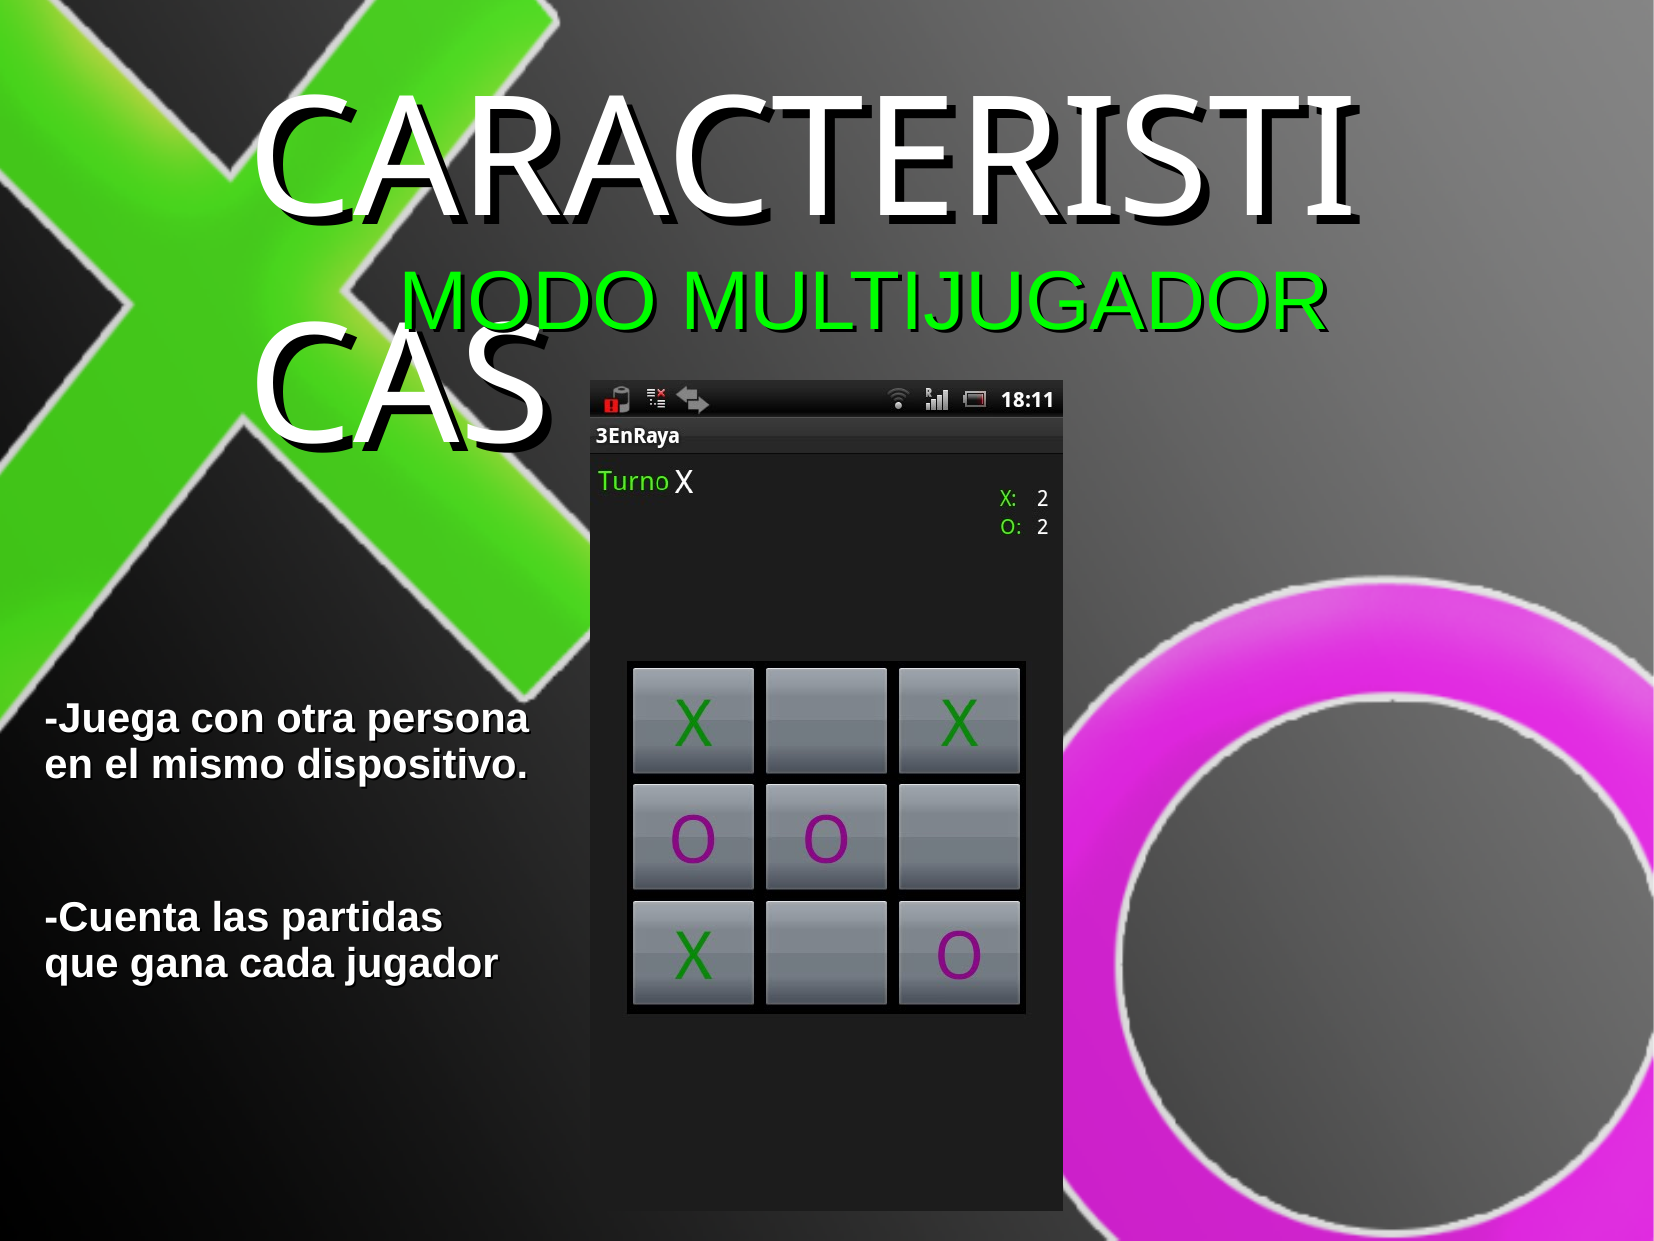

CARACTERISTICAS
MODO MULTIJUGADOR
-Juega con otra persona en el mismo dispositivo.
-Cuenta las partidas que gana cada jugador